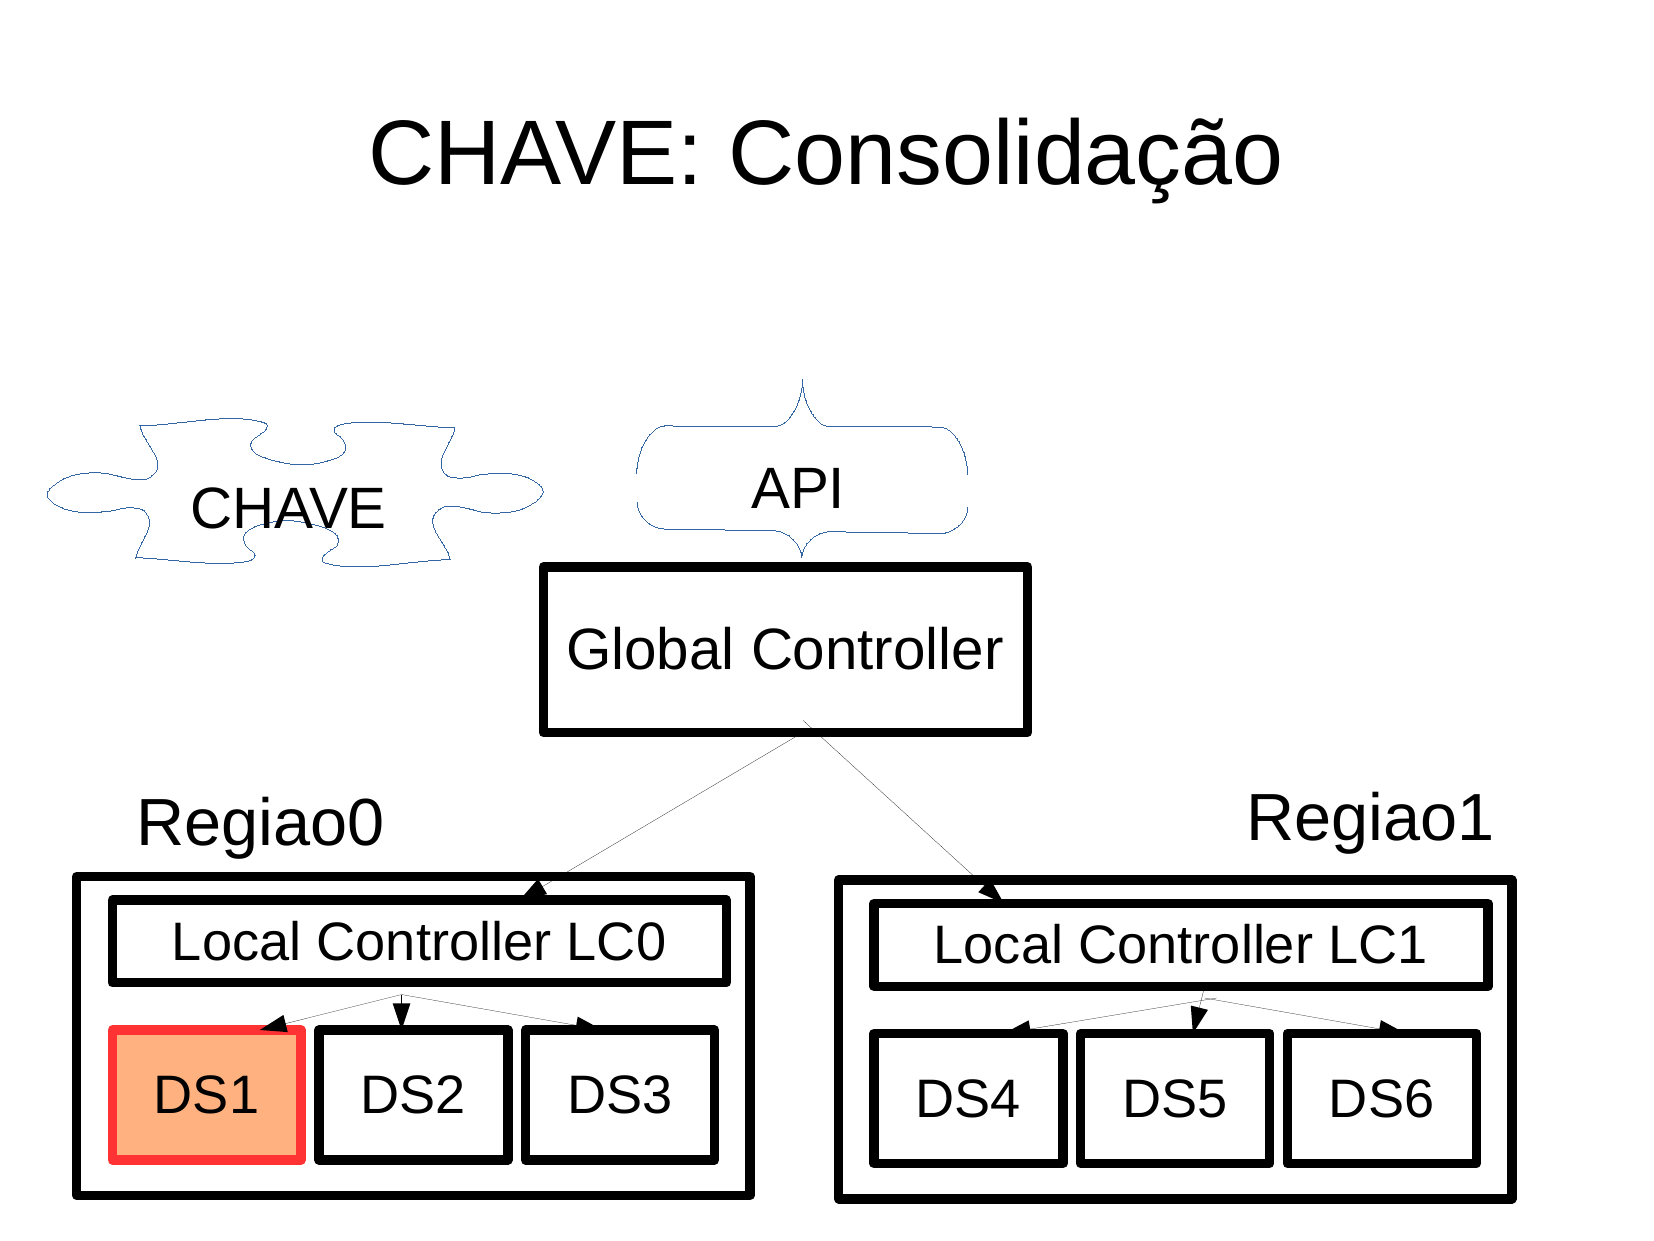

# CHAVE: Consolidação
CHAVE
API
Global Controller
Regiao1
Regiao0
Local Controller LC0
Local Controller LC1
DS1
DS2
DS3
DS4
DS5
DS6